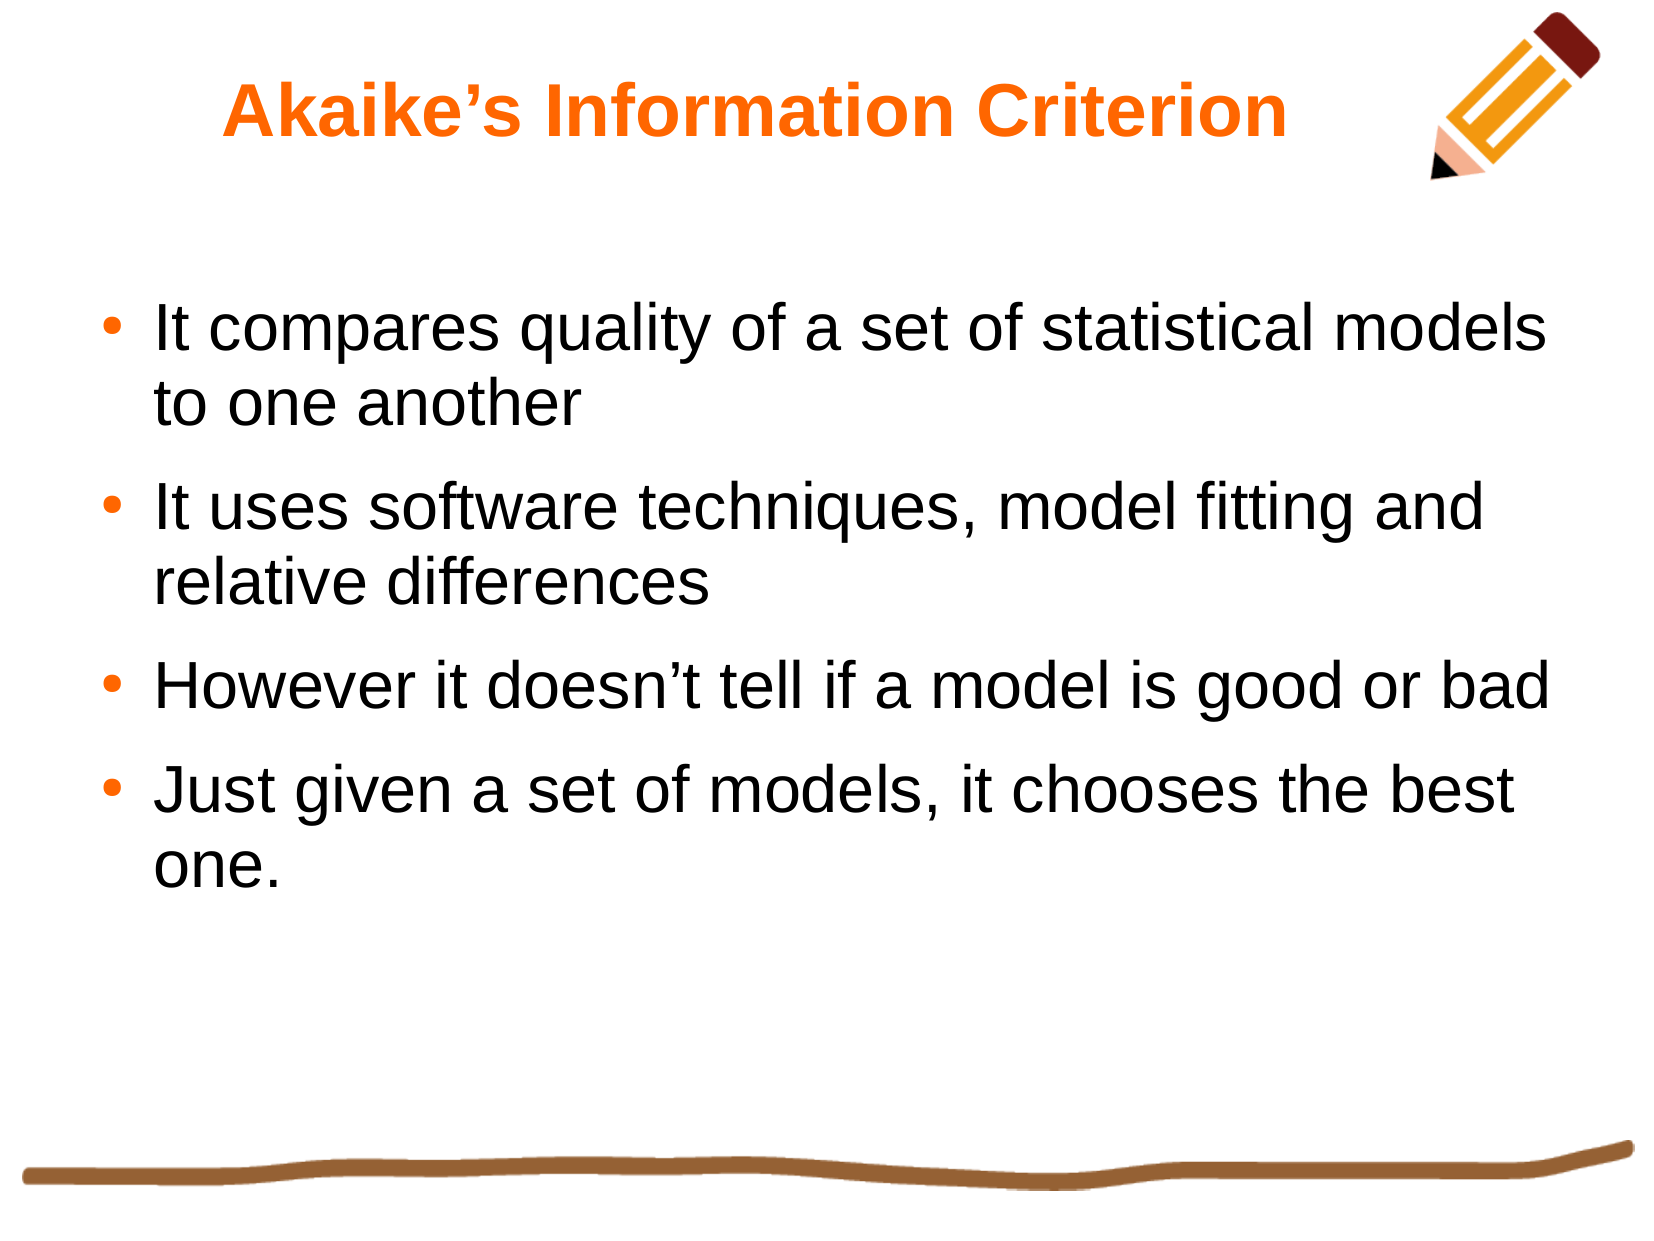

# Akaike’s Information Criterion
It compares quality of a set of statistical models to one another
It uses software techniques, model fitting and relative differences
However it doesn’t tell if a model is good or bad
Just given a set of models, it chooses the best one.